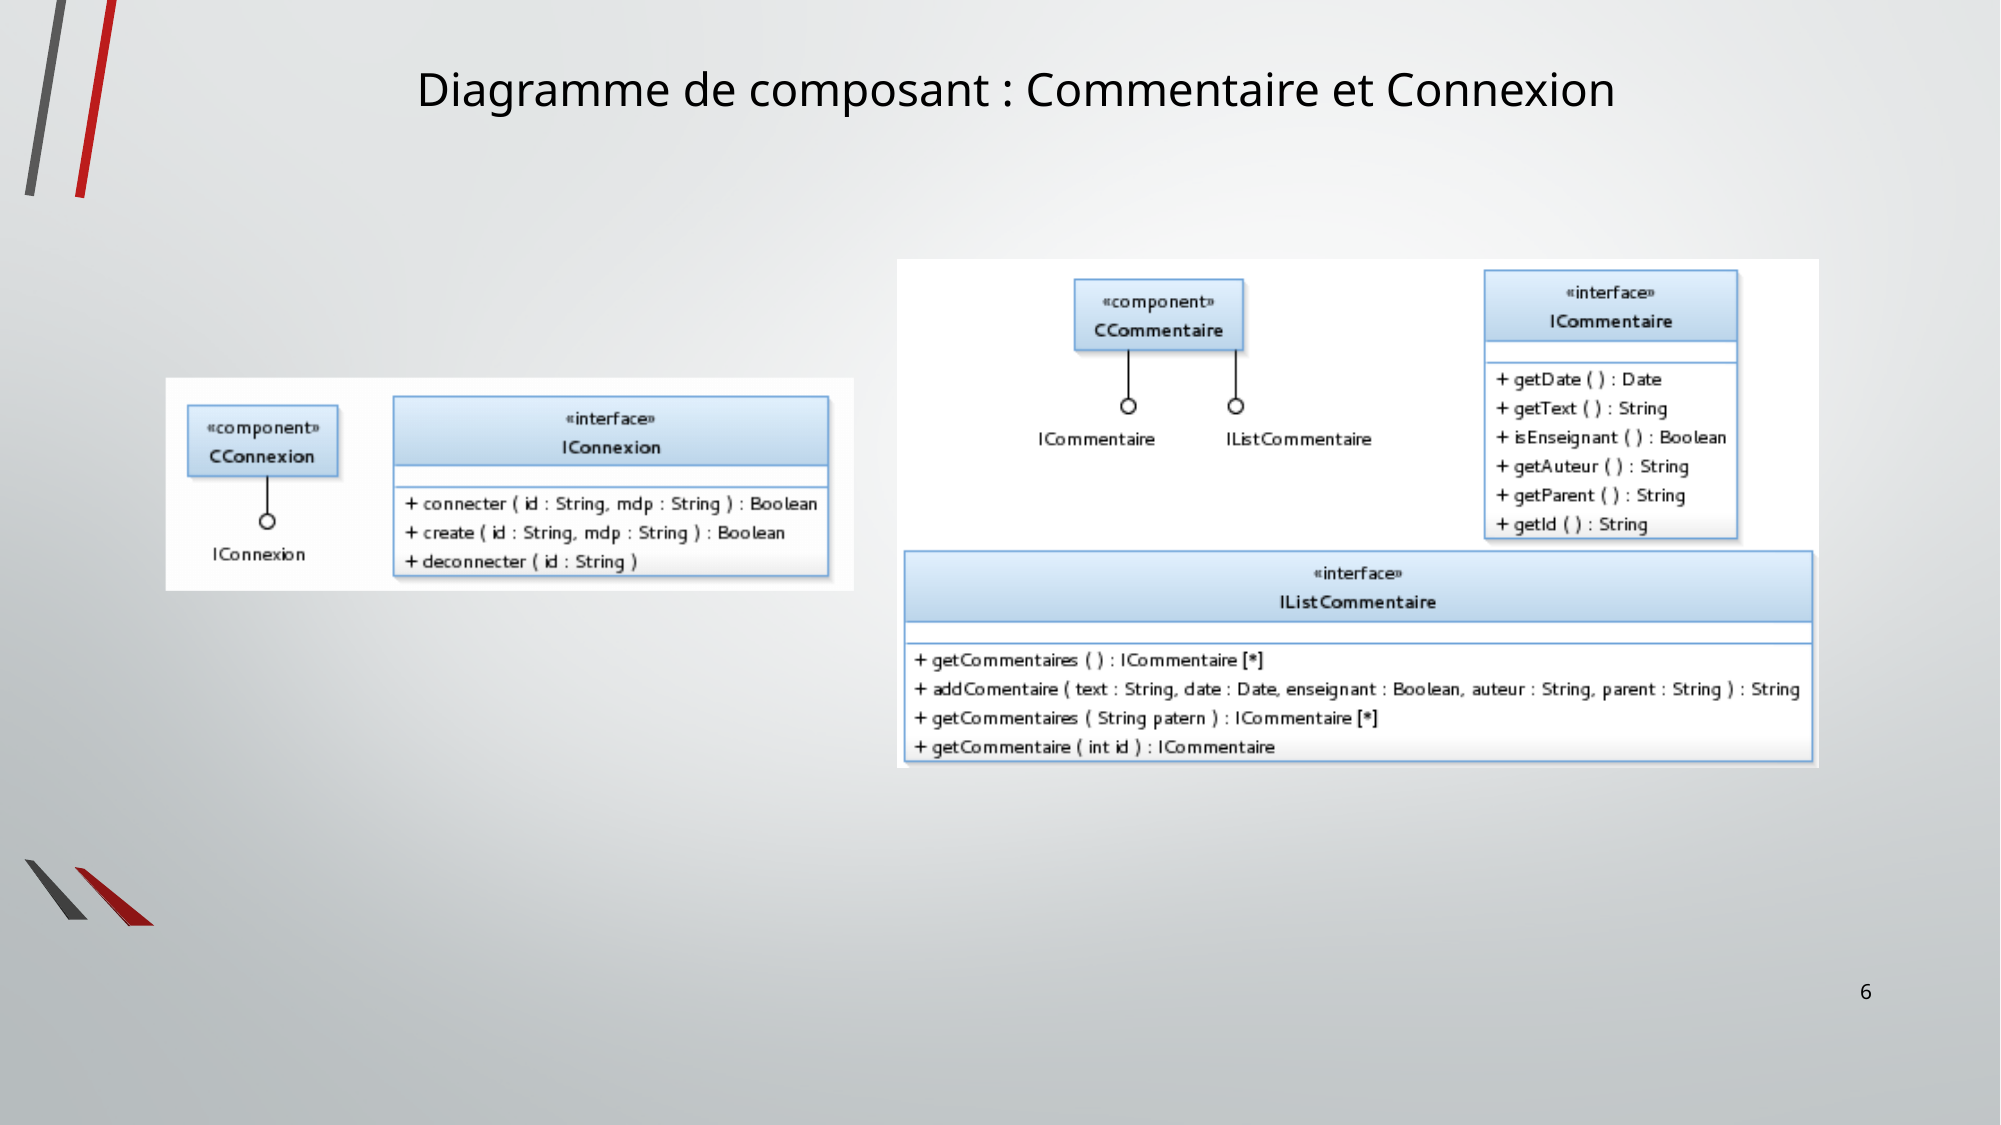

# Diagramme de composant : Commentaire et Connexion
6